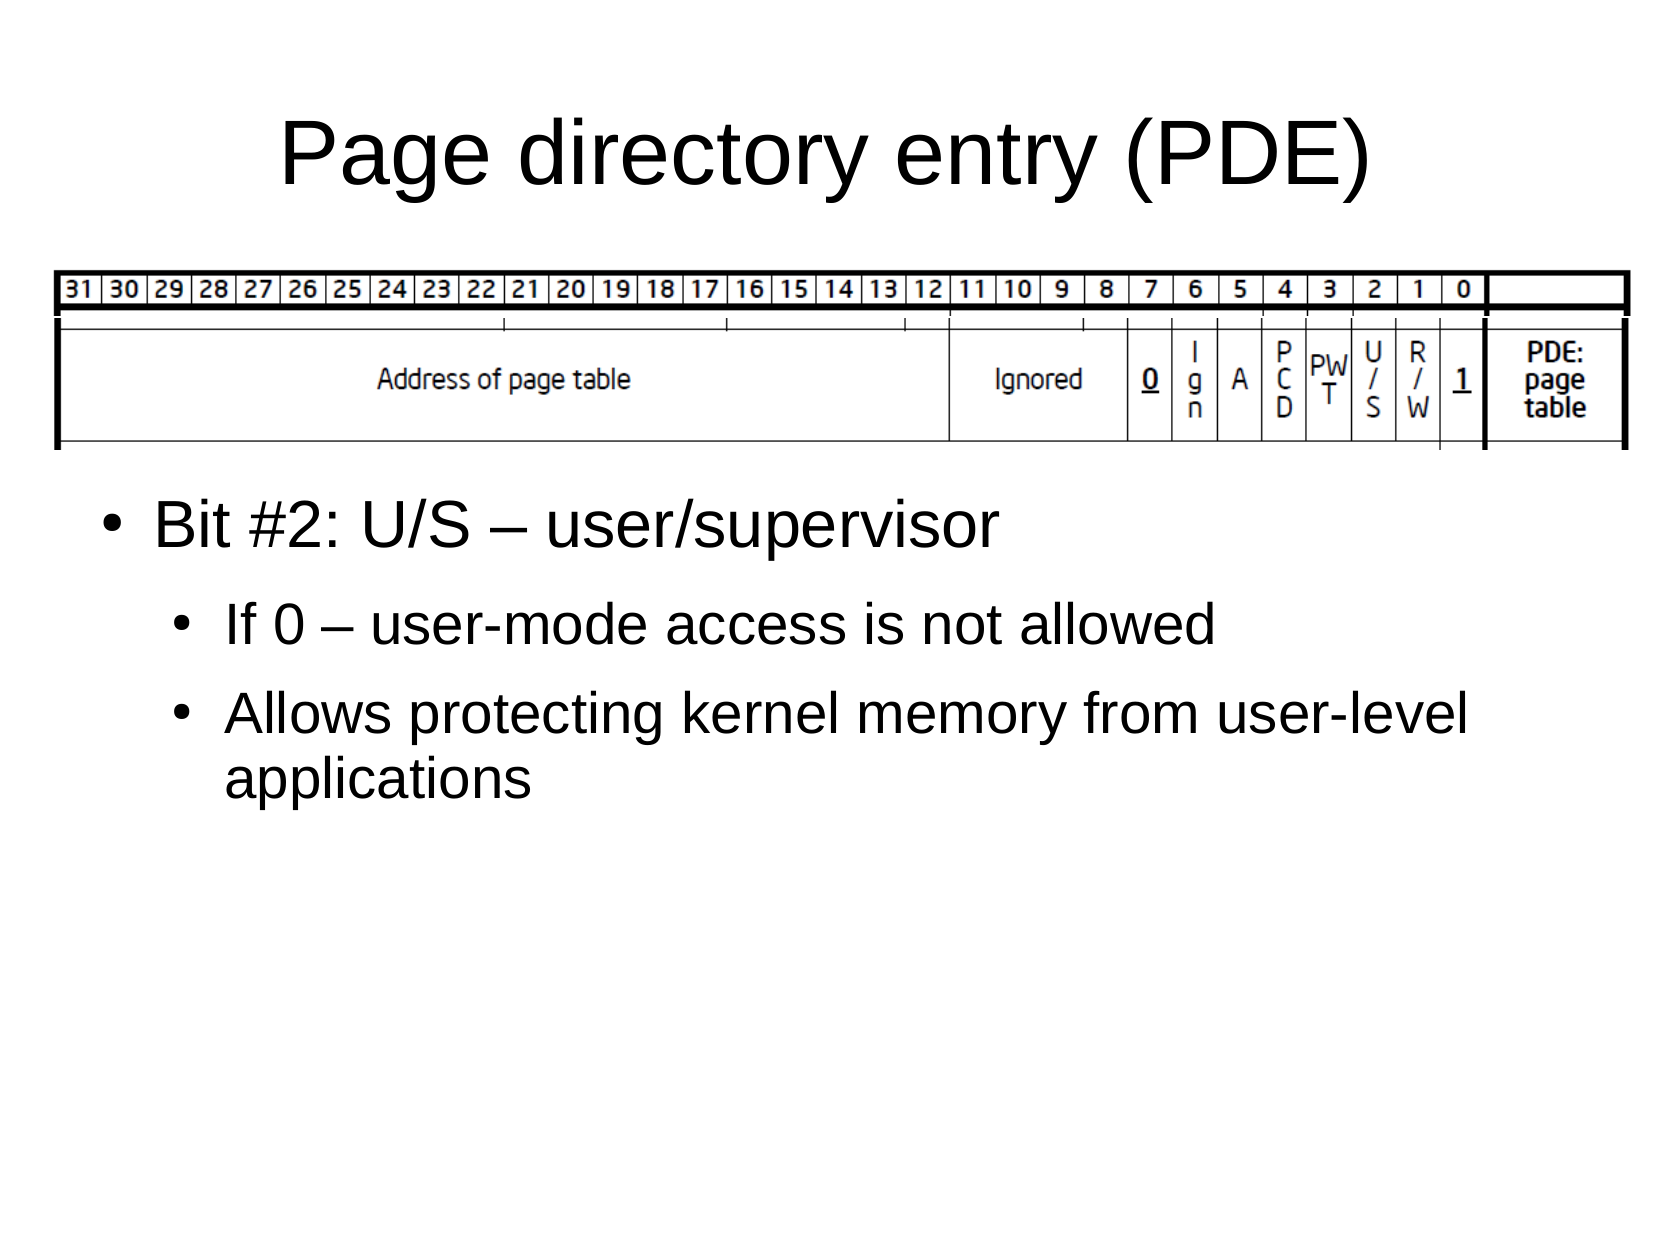

# Page directory entry (PDE)
Bit #2: U/S – user/supervisor
If 0 – user-mode access is not allowed
Allows protecting kernel memory from user-level applications